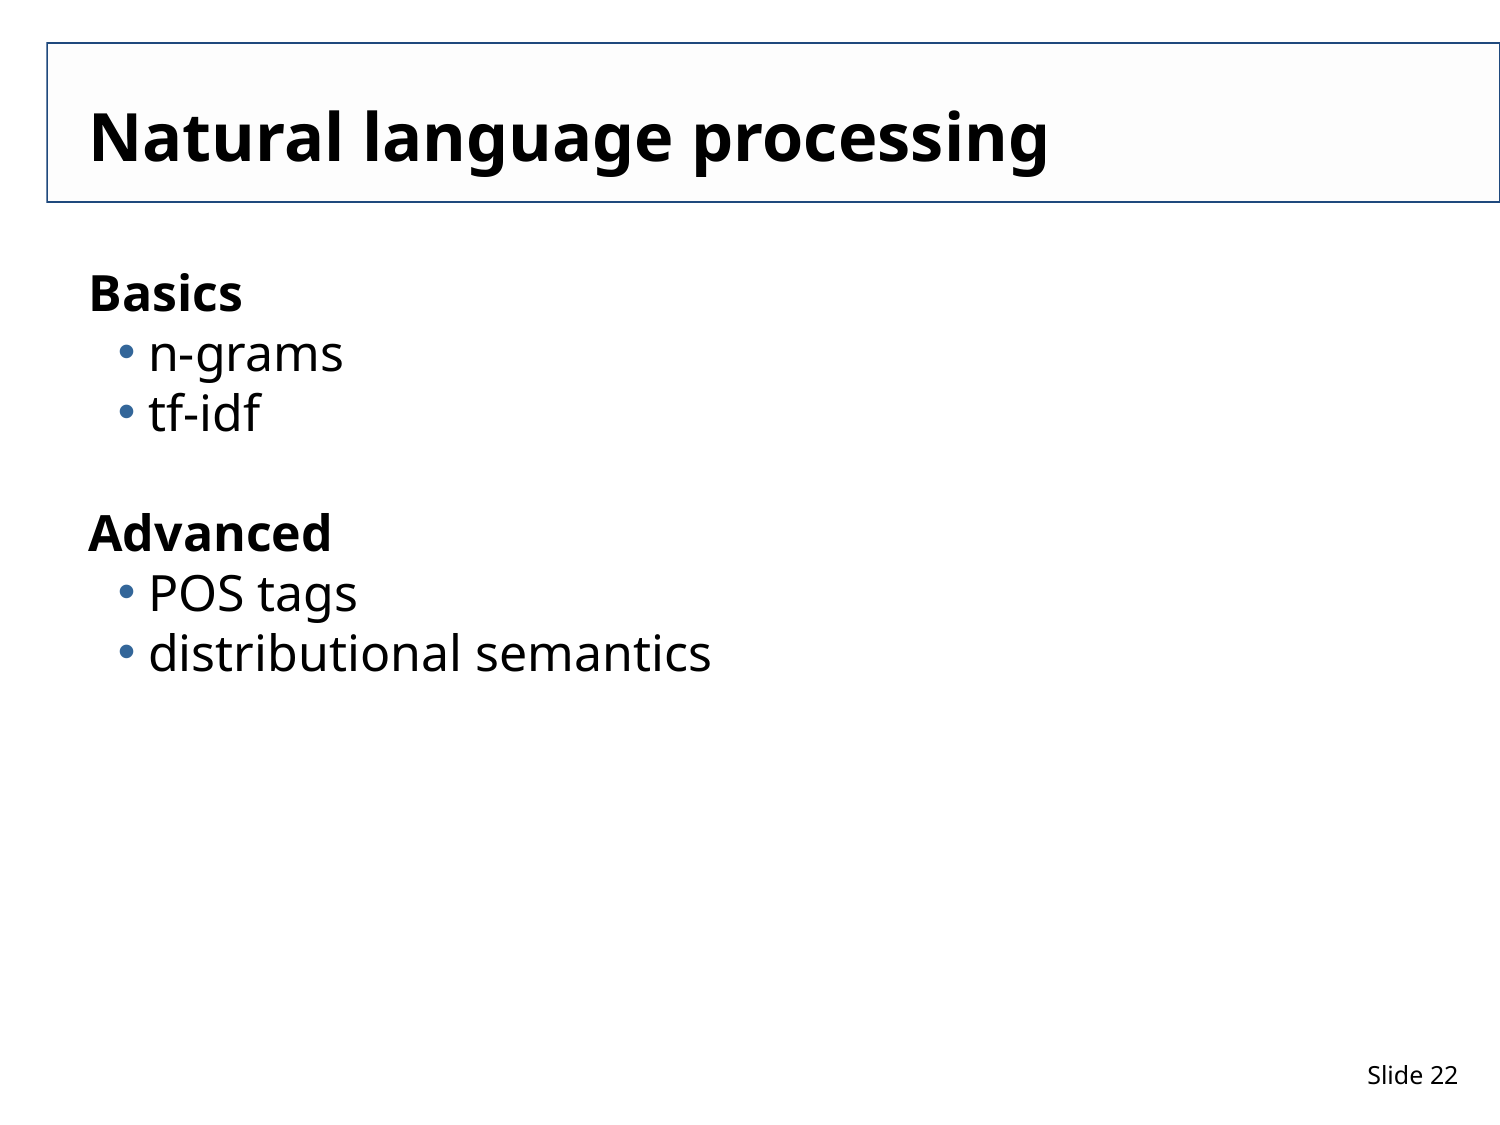

Natural language processing
Basics
n-grams
tf-idf
Advanced
POS tags
distributional semantics